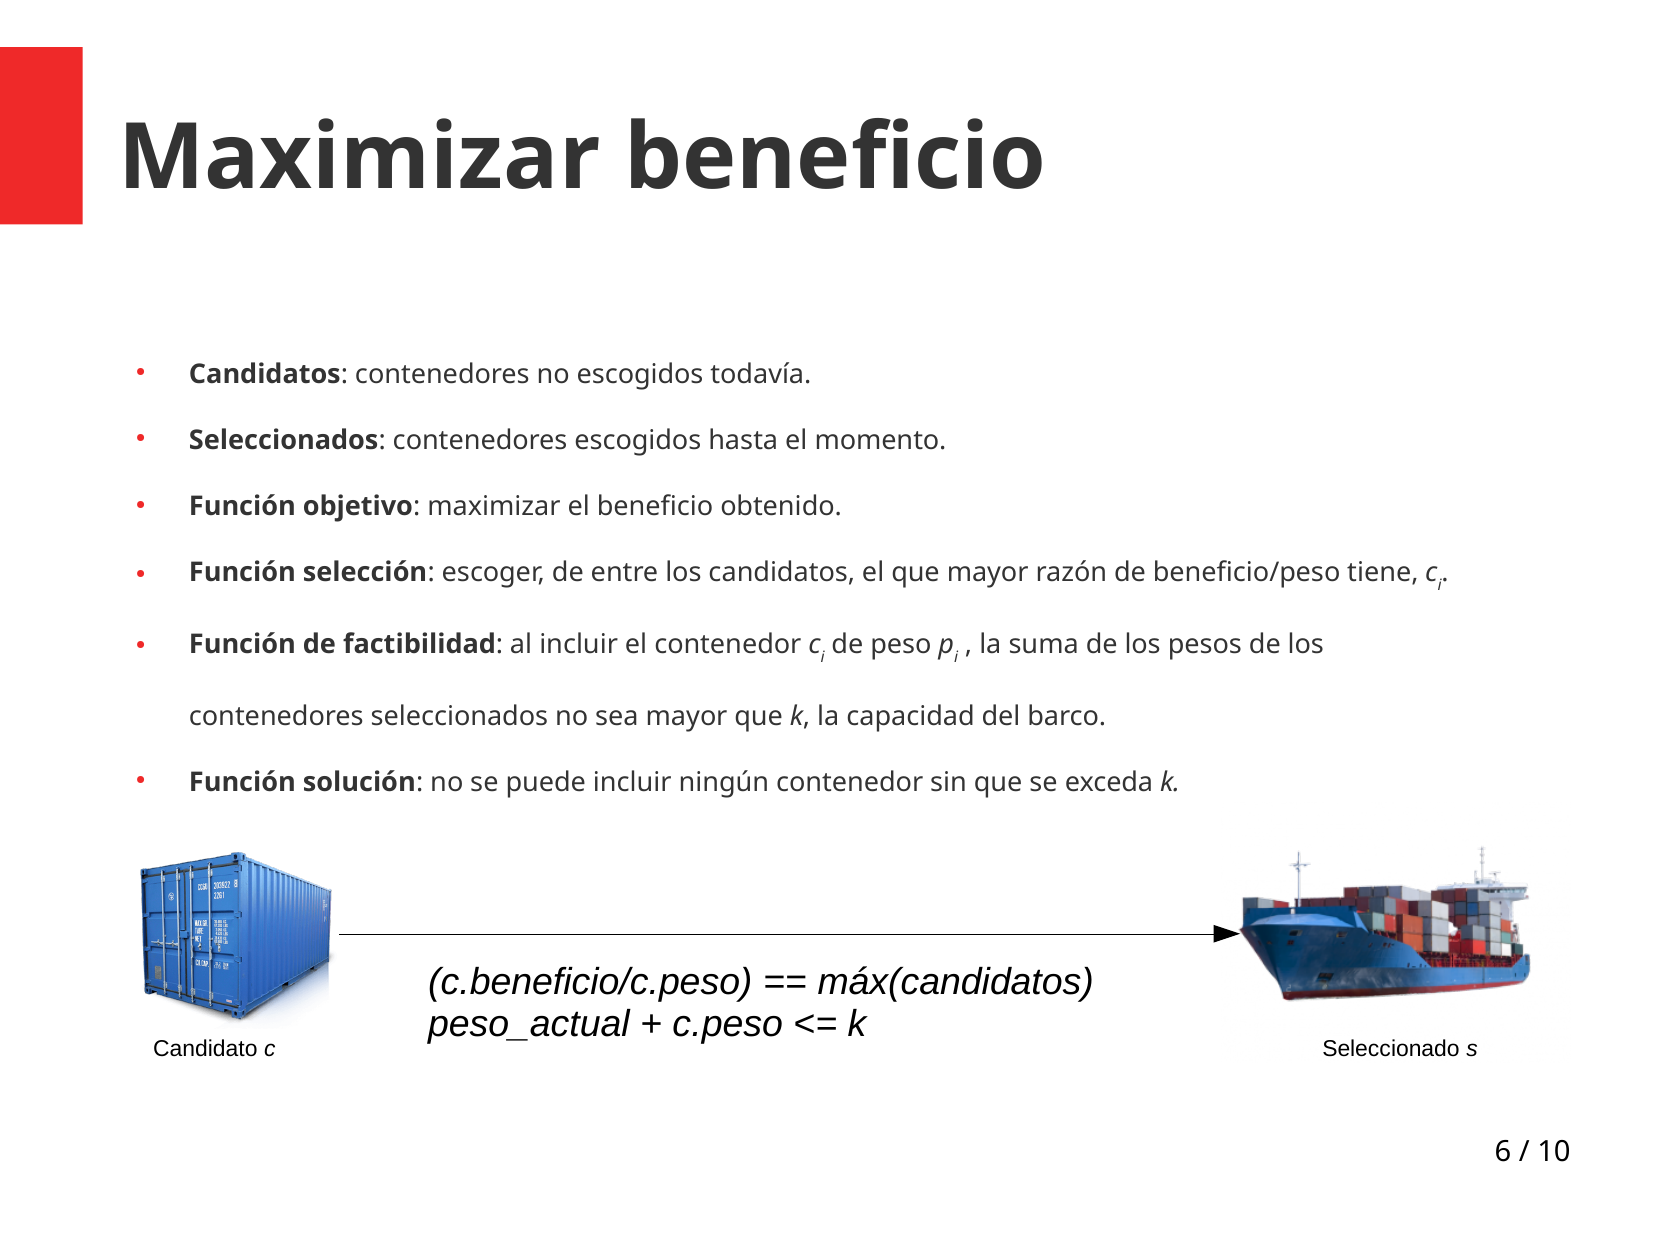

# Maximizar beneficio
Candidatos: contenedores no escogidos todavía.
Seleccionados: contenedores escogidos hasta el momento.
Función objetivo: maximizar el beneficio obtenido.
Función selección: escoger, de entre los candidatos, el que mayor razón de beneficio/peso tiene, ci.
Función de factibilidad: al incluir el contenedor ci de peso pi , la suma de los pesos de los
contenedores seleccionados no sea mayor que k, la capacidad del barco.
Función solución: no se puede incluir ningún contenedor sin que se exceda k.
(c.beneficio/c.peso) == máx(candidatos)
peso_actual + c.peso <= k
Seleccionado s
Candidato c
6